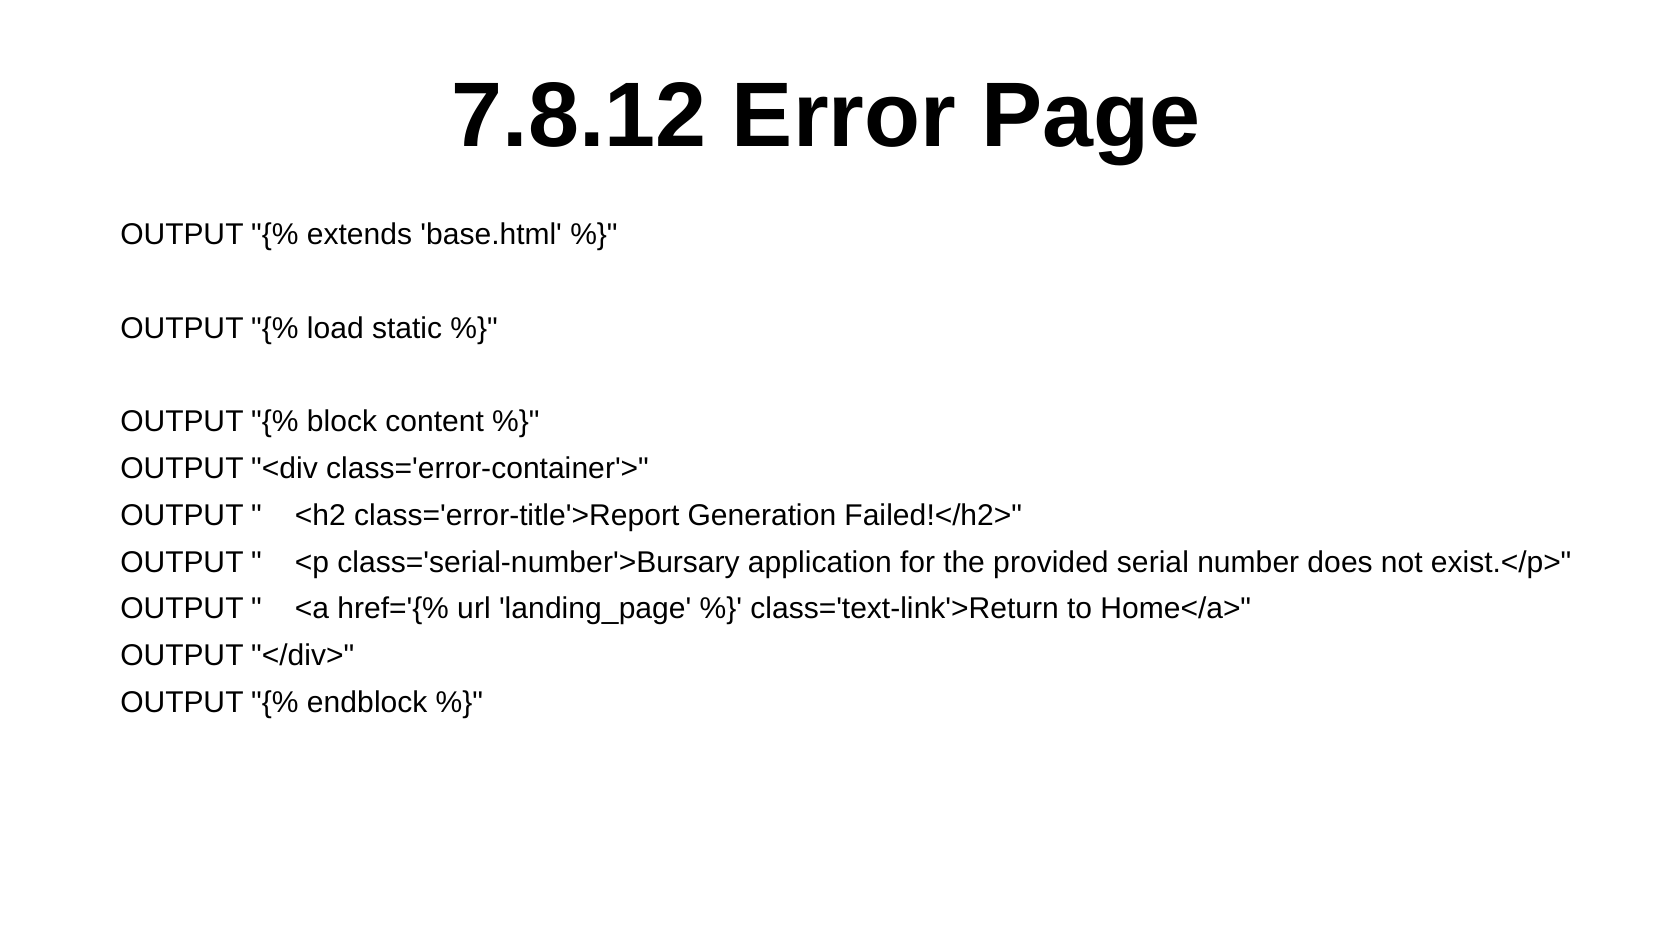

# 7.8.12 Error Page
OUTPUT "{% extends 'base.html' %}"
OUTPUT "{% load static %}"
OUTPUT "{% block content %}"
OUTPUT "<div class='error-container'>"
OUTPUT " <h2 class='error-title'>Report Generation Failed!</h2>"
OUTPUT " <p class='serial-number'>Bursary application for the provided serial number does not exist.</p>"
OUTPUT " <a href='{% url 'landing_page' %}' class='text-link'>Return to Home</a>"
OUTPUT "</div>"
OUTPUT "{% endblock %}"